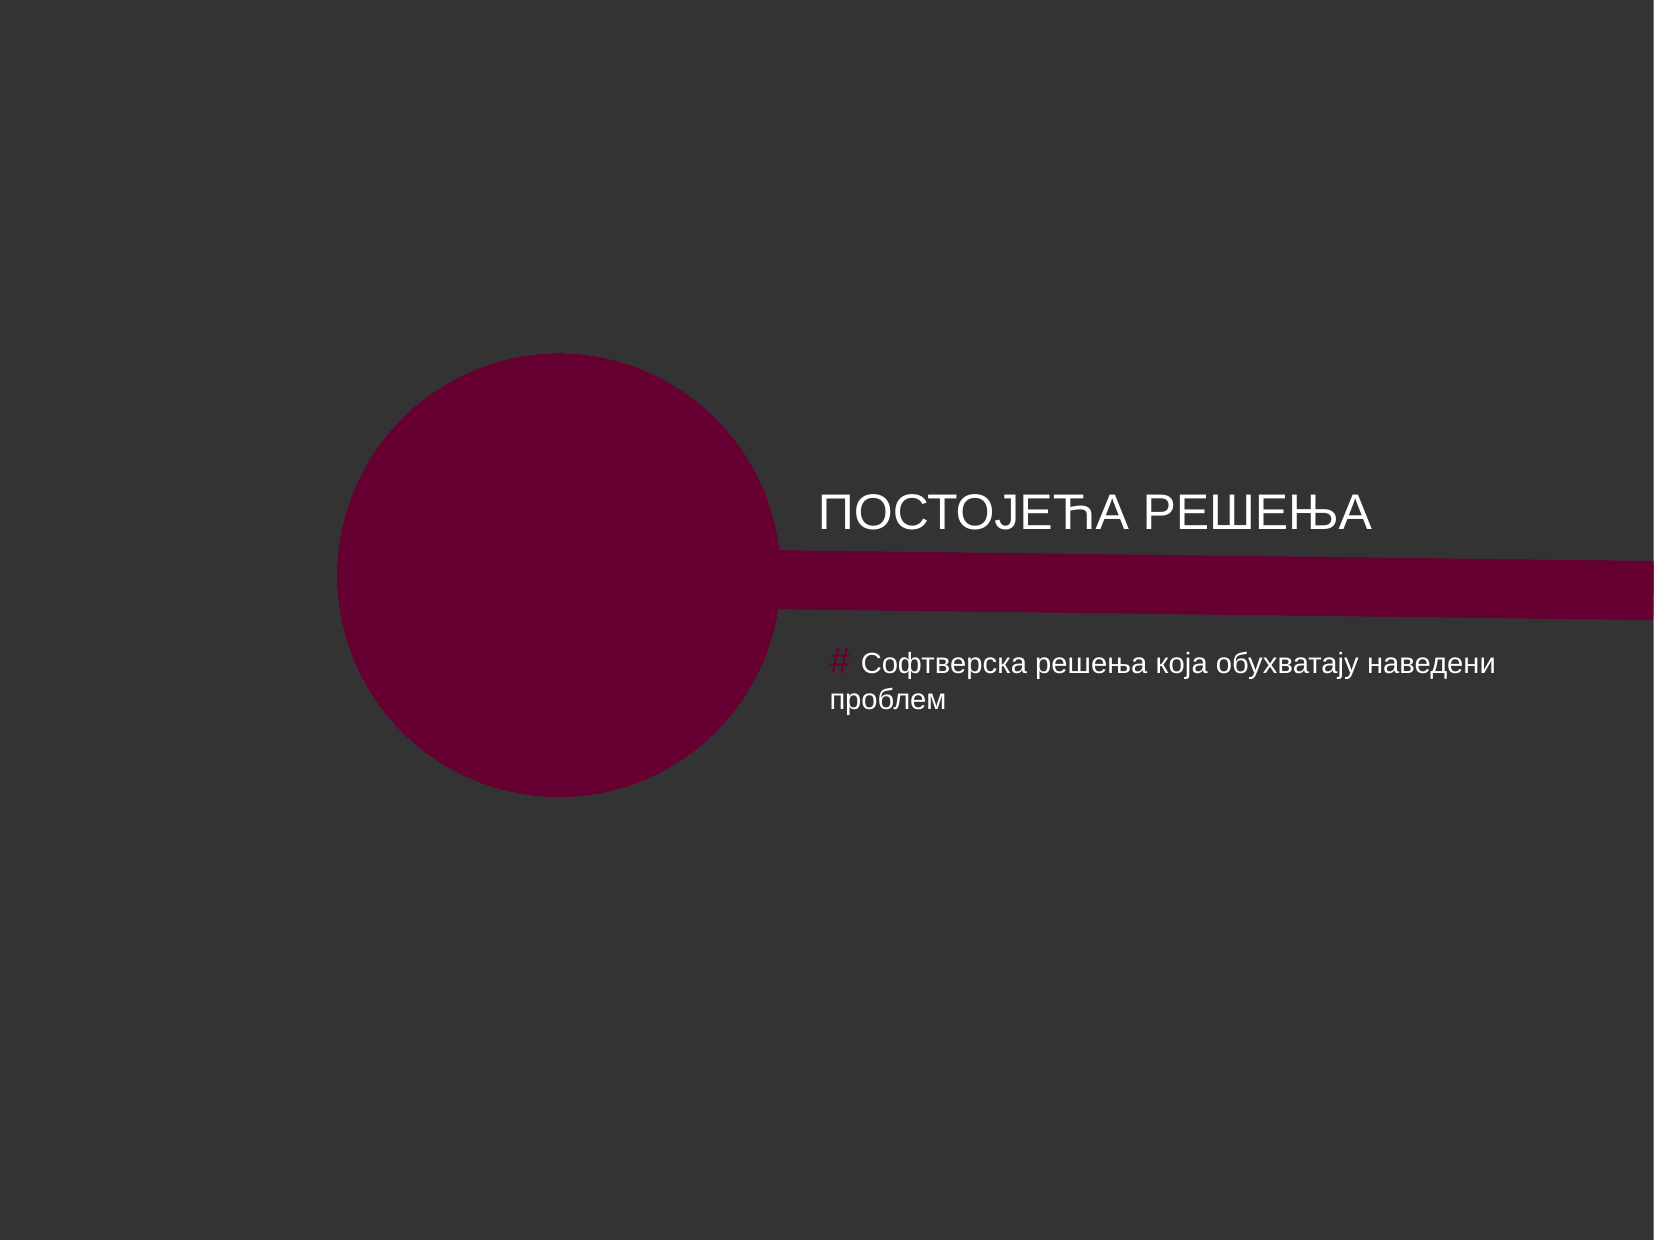

ПОСТОЈЕЋА РЕШЕЊА
# Софтверска решења која обухватају наведени 	 проблем